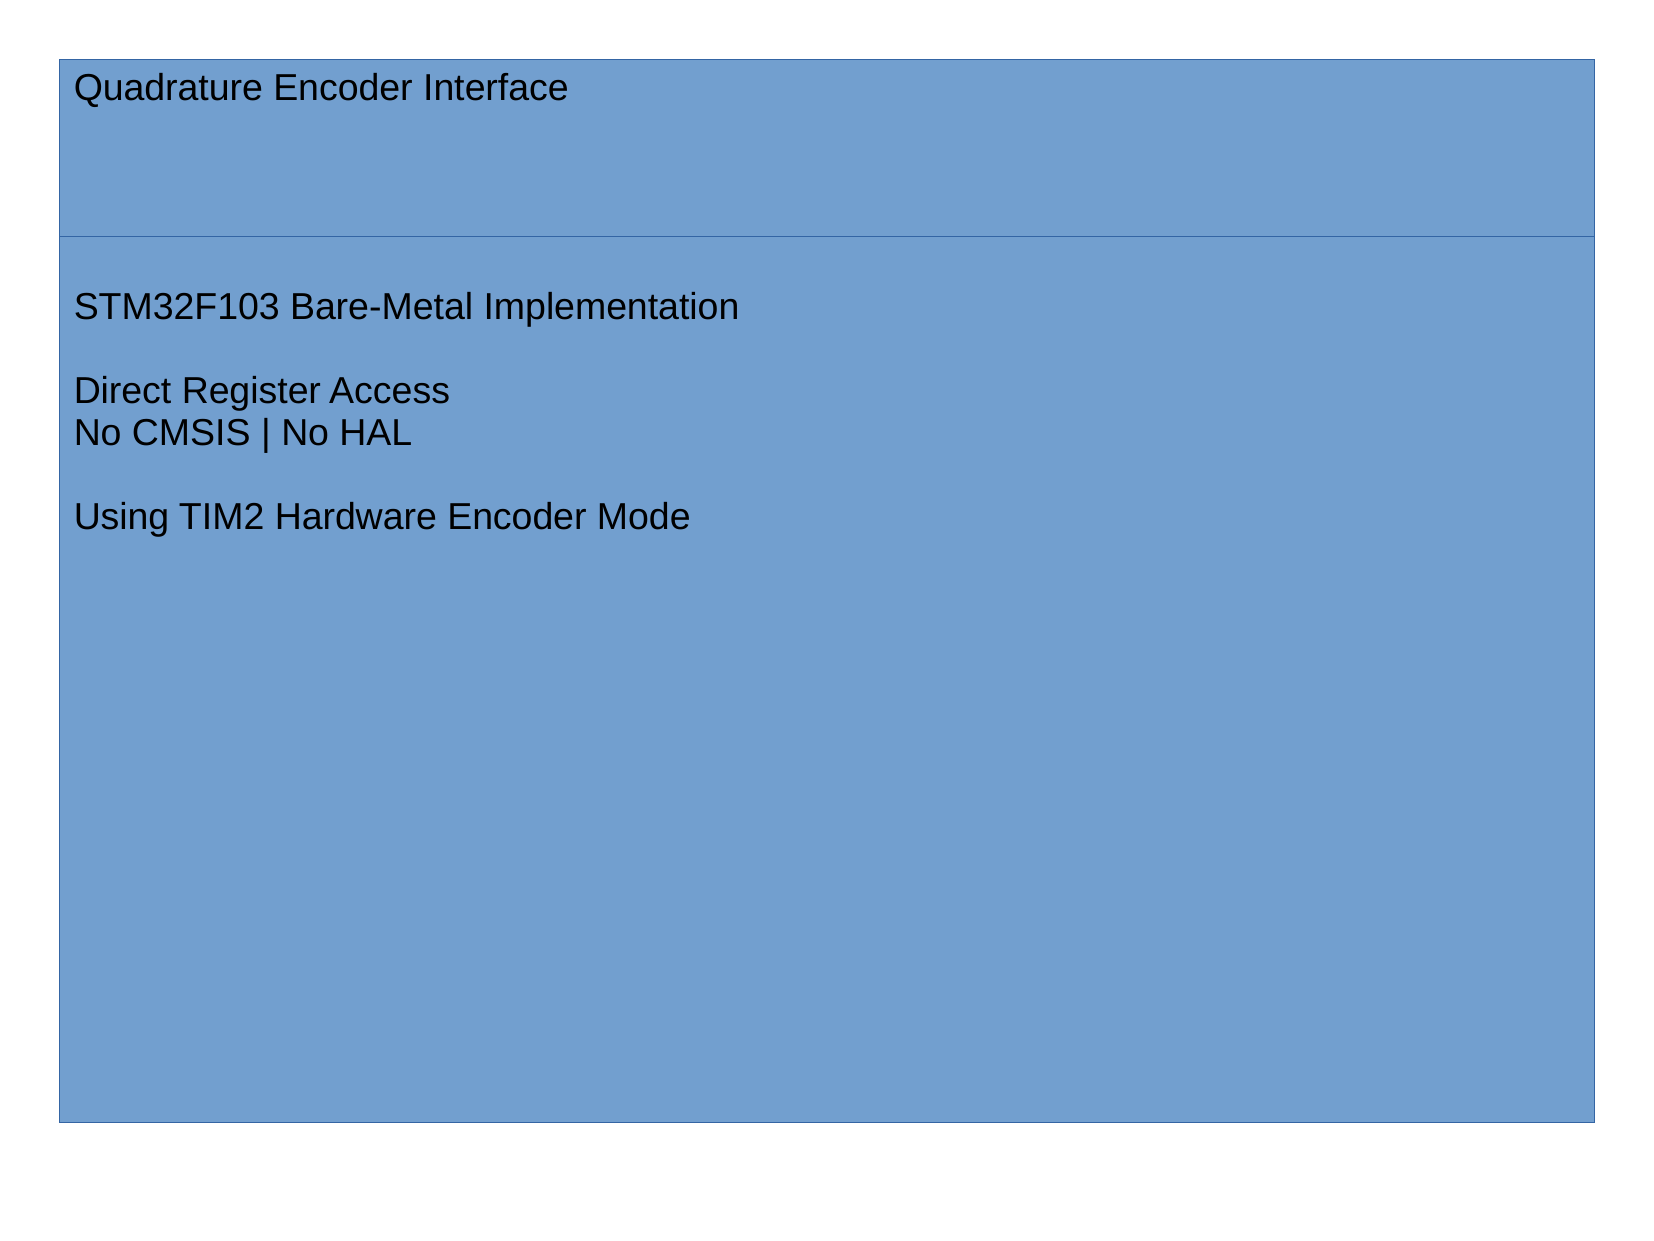

Quadrature Encoder Interface
STM32F103 Bare-Metal Implementation
Direct Register Access
No CMSIS | No HAL
Using TIM2 Hardware Encoder Mode